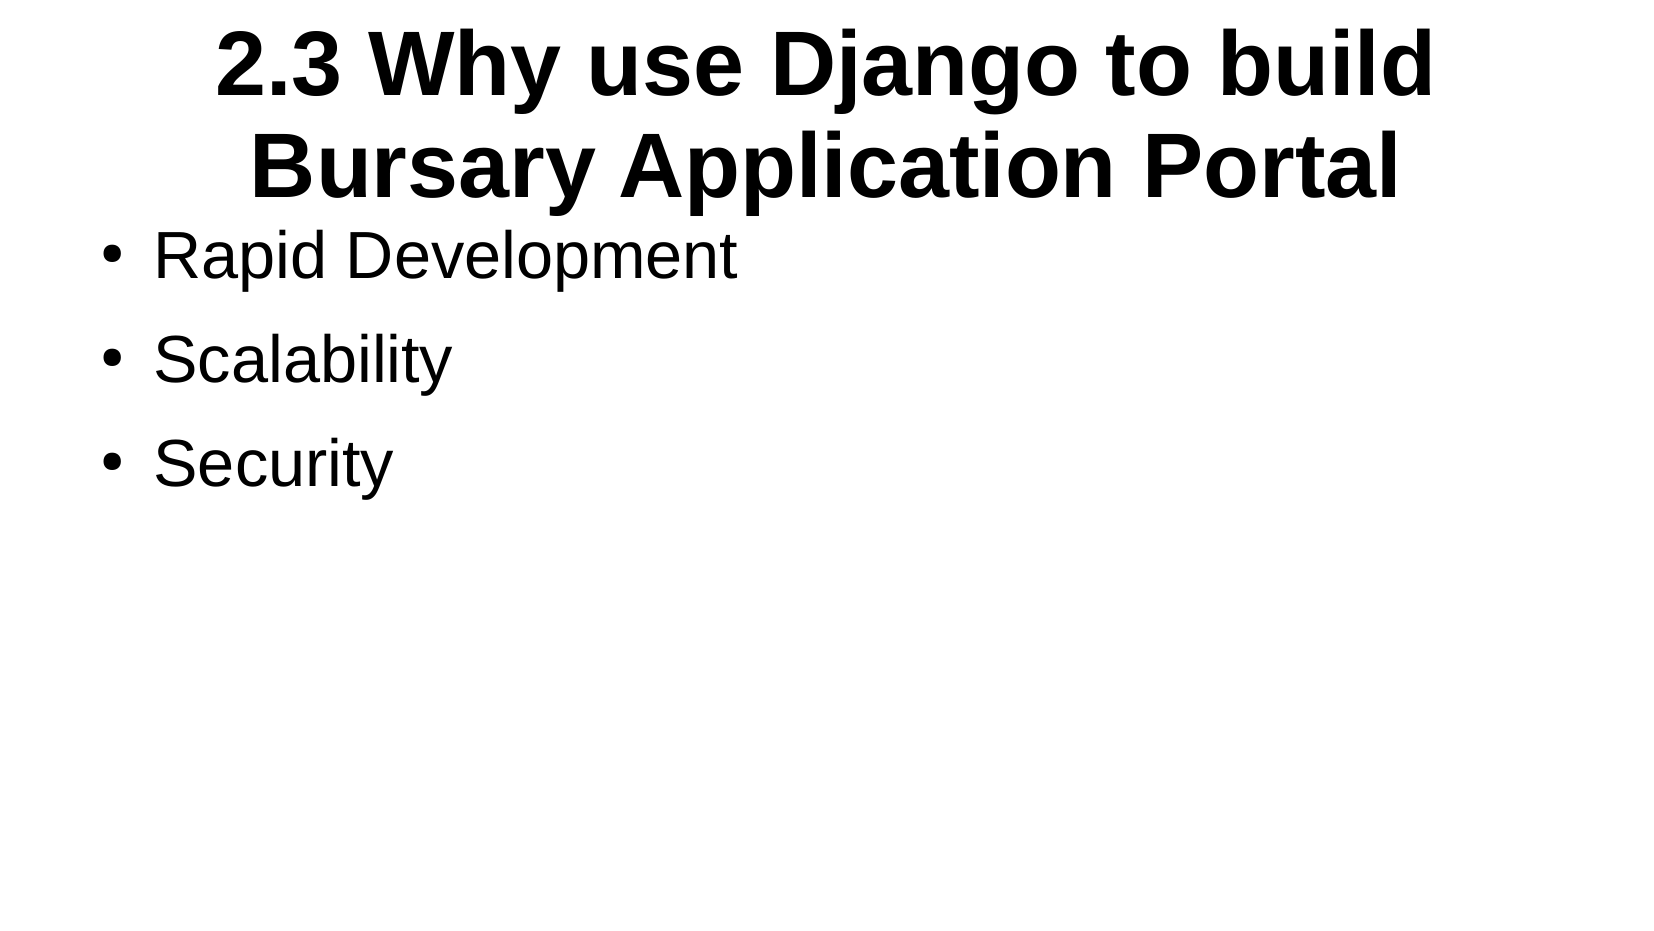

# 2.3 Why use Django to build Bursary Application Portal
Rapid Development
Scalability
Security